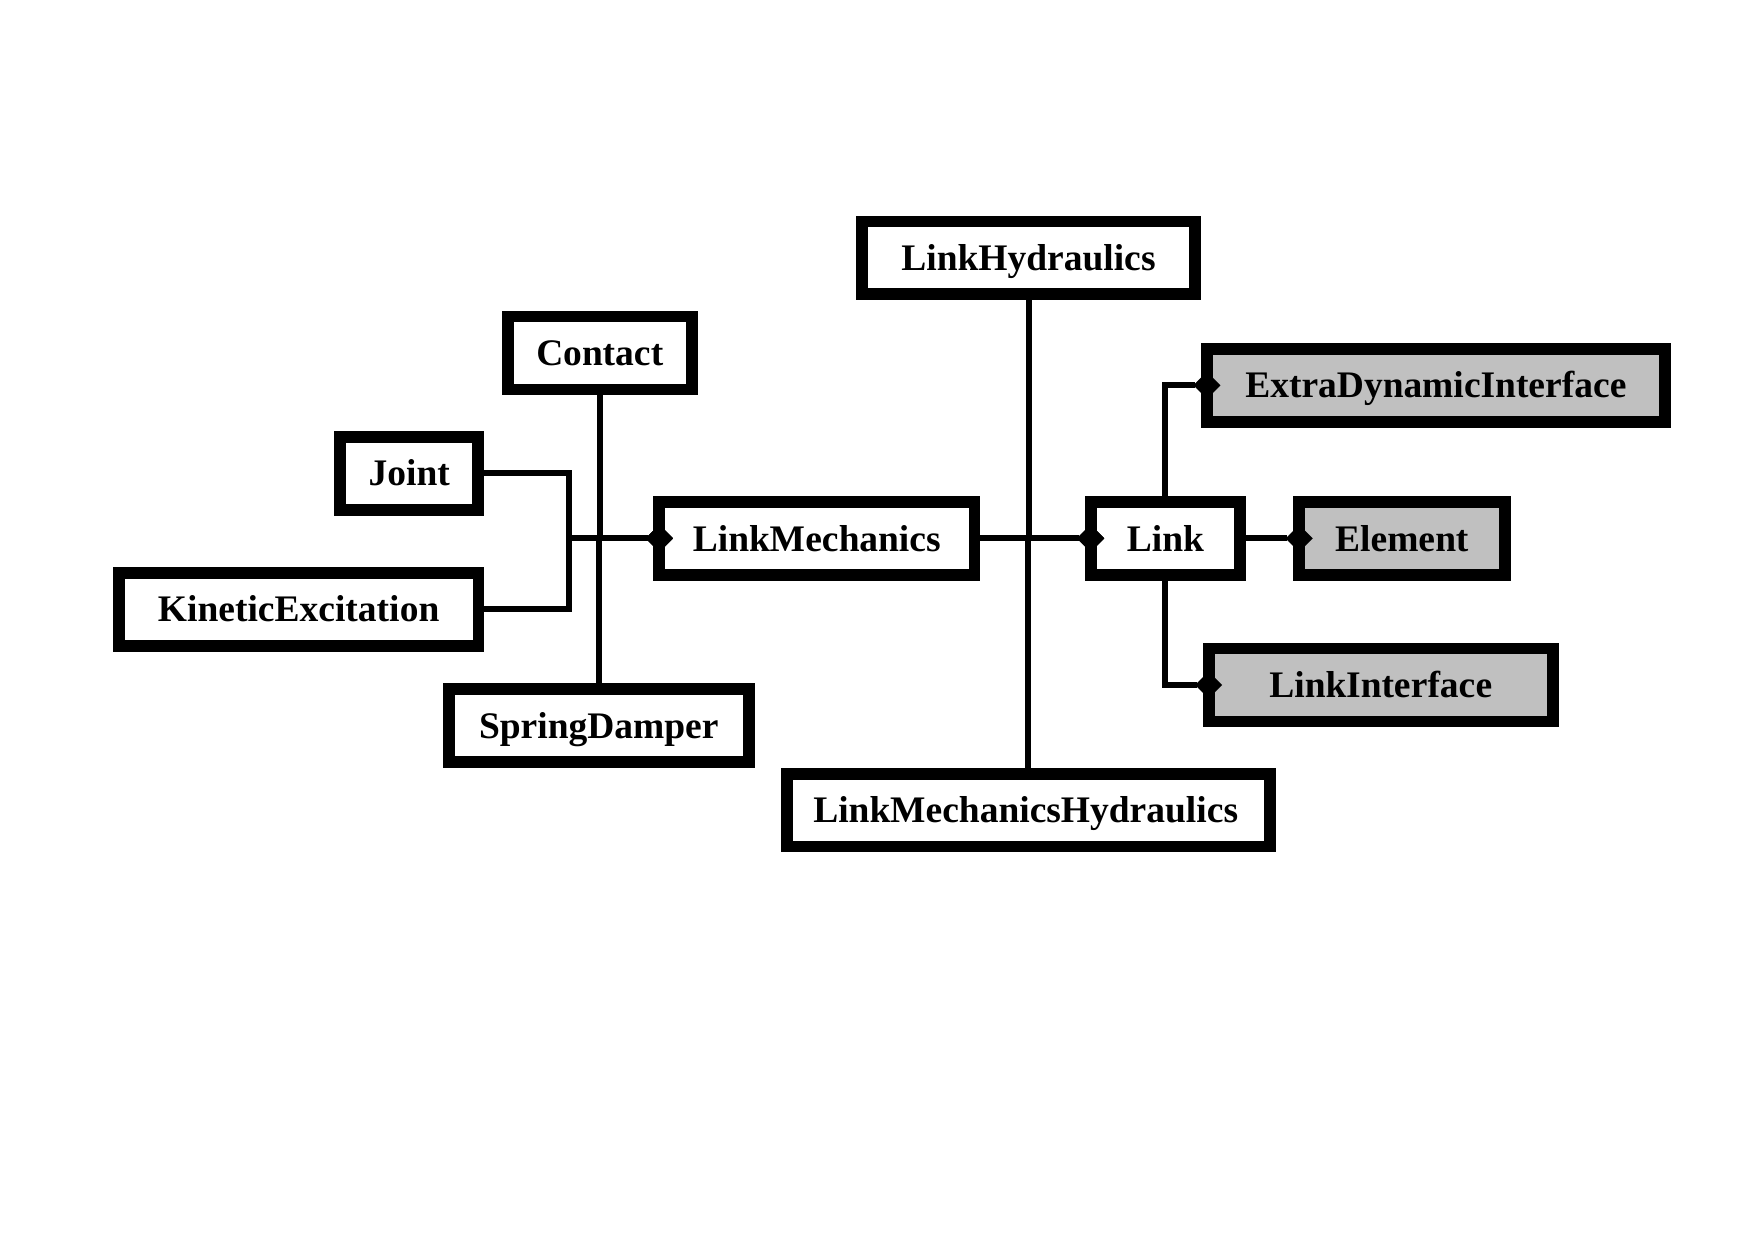

LinkHydraulics
Contact
ExtraDynamicInterface
Joint
LinkMechanics
Link
Element
KineticExcitation
LinkInterface
SpringDamper
LinkMechanicsHydraulics